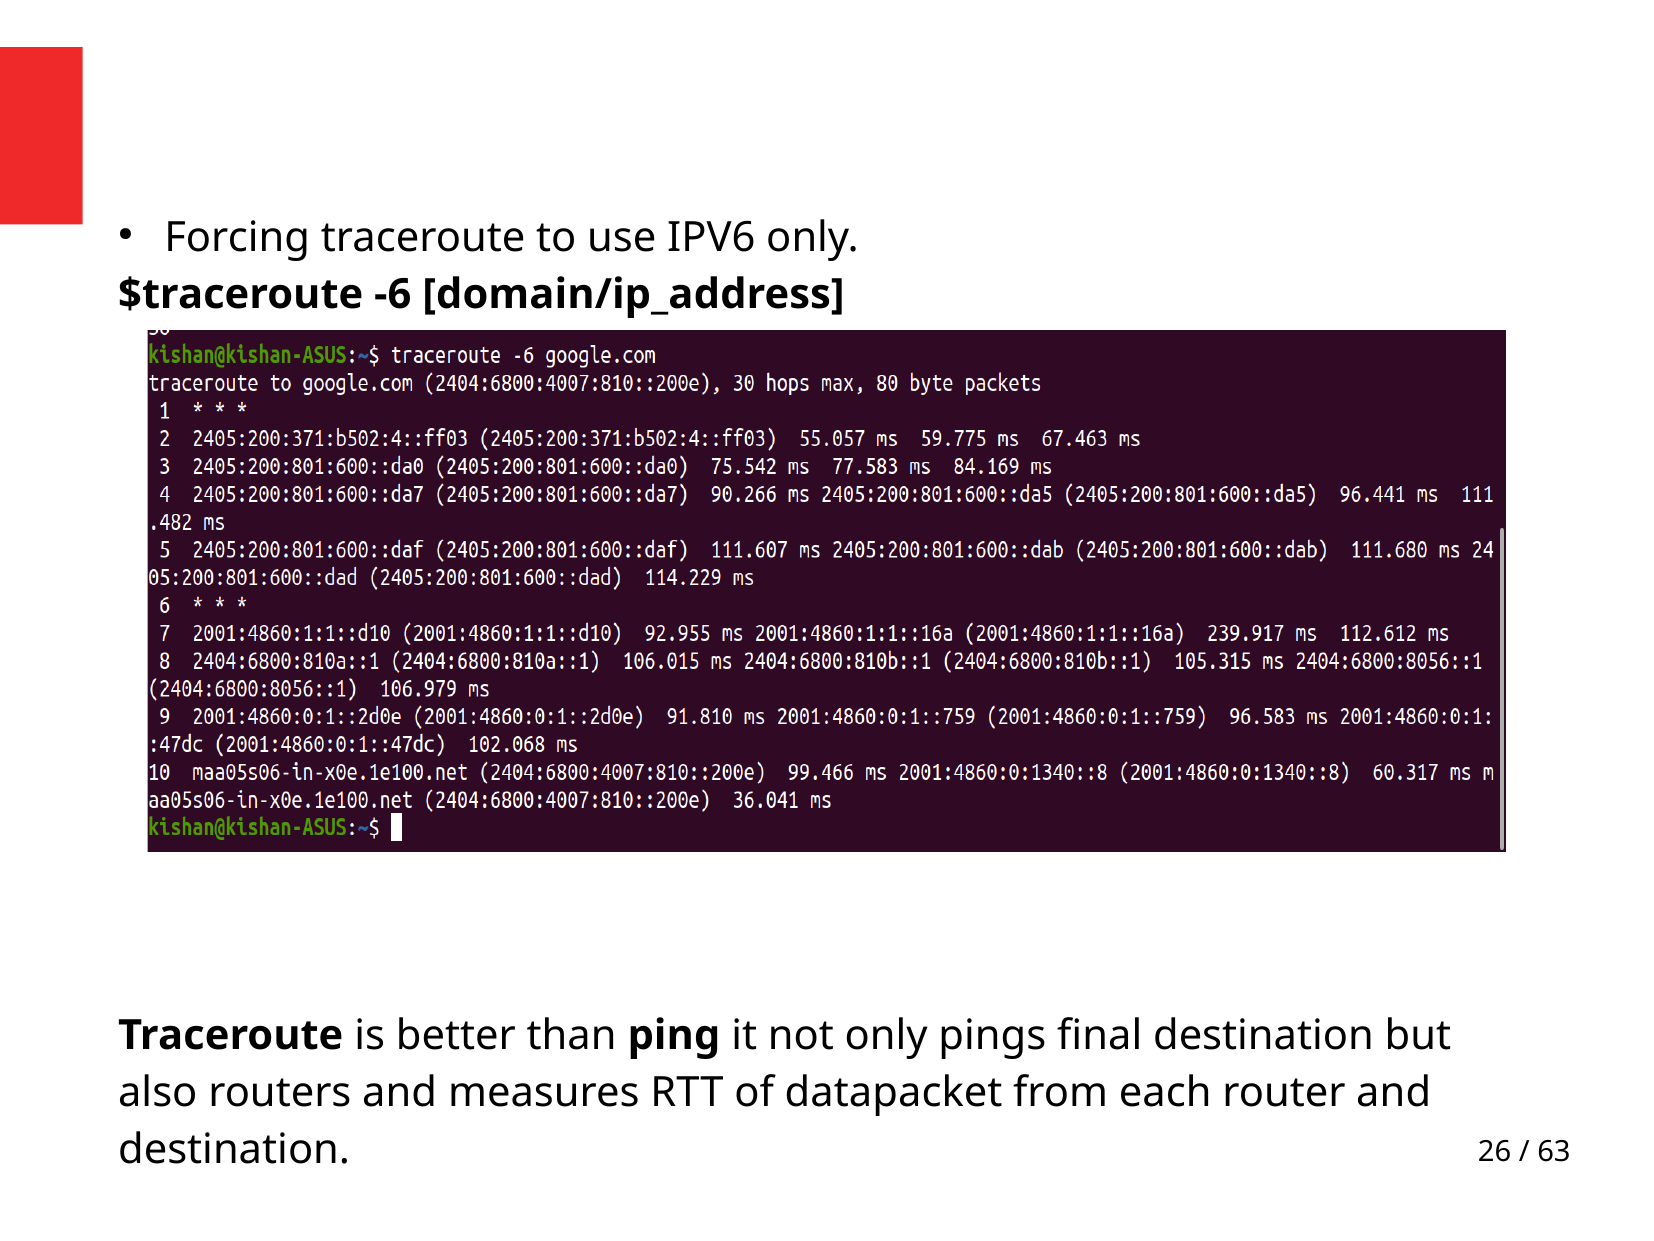

# Forcing traceroute to use IPV6 only.
$traceroute -6 [domain/ip_address]
Traceroute is better than ping it not only pings final destination but also routers and measures RTT of datapacket from each router and destination.
26